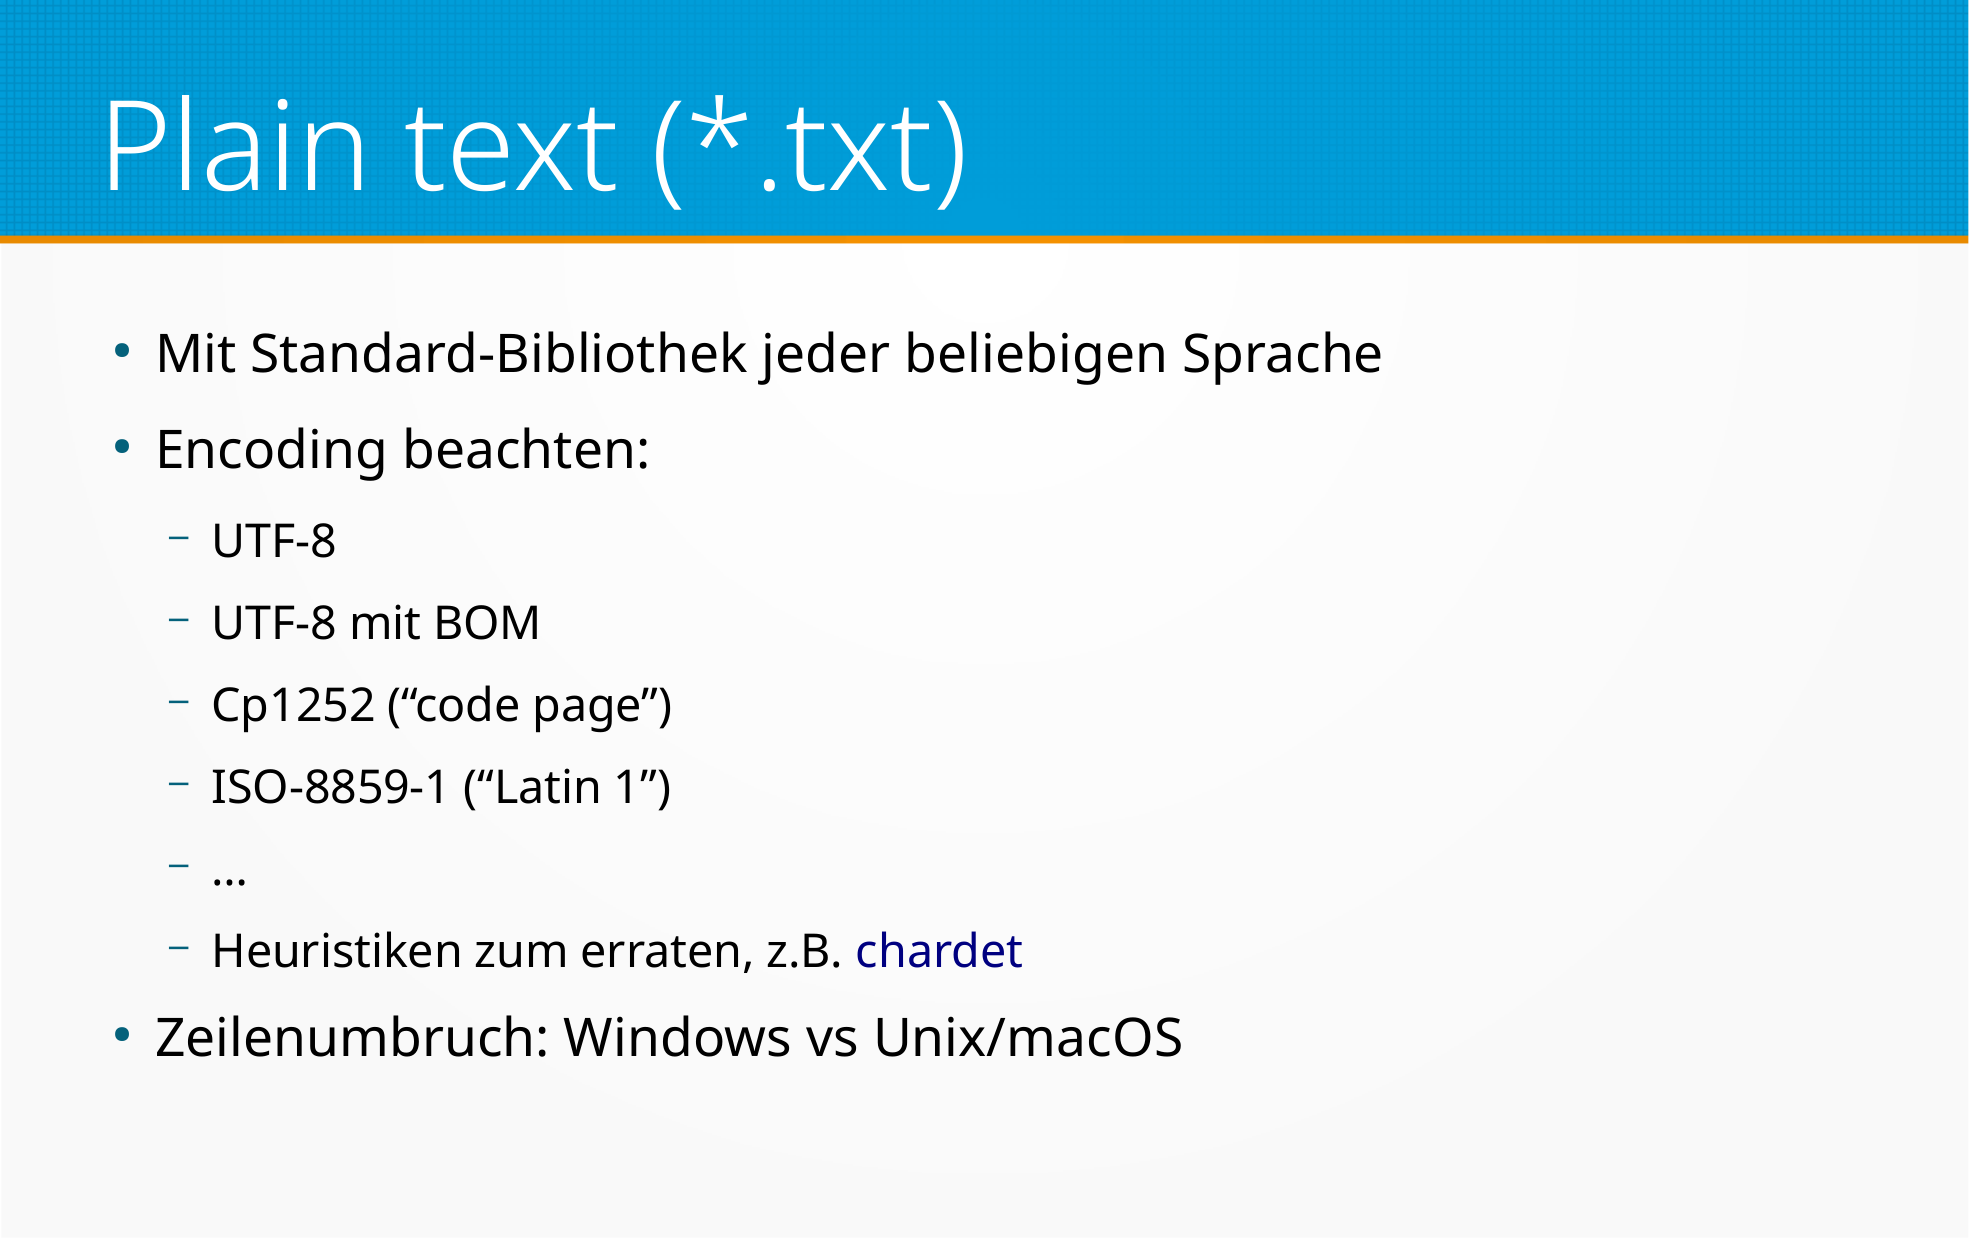

# Plain text (*.txt)
Mit Standard-Bibliothek jeder beliebigen Sprache
Encoding beachten:
UTF-8
UTF-8 mit BOM
Cp1252 (“code page”)
ISO-8859-1 (“Latin 1”)
…
Heuristiken zum erraten, z.B. chardet
Zeilenumbruch: Windows vs Unix/macOS